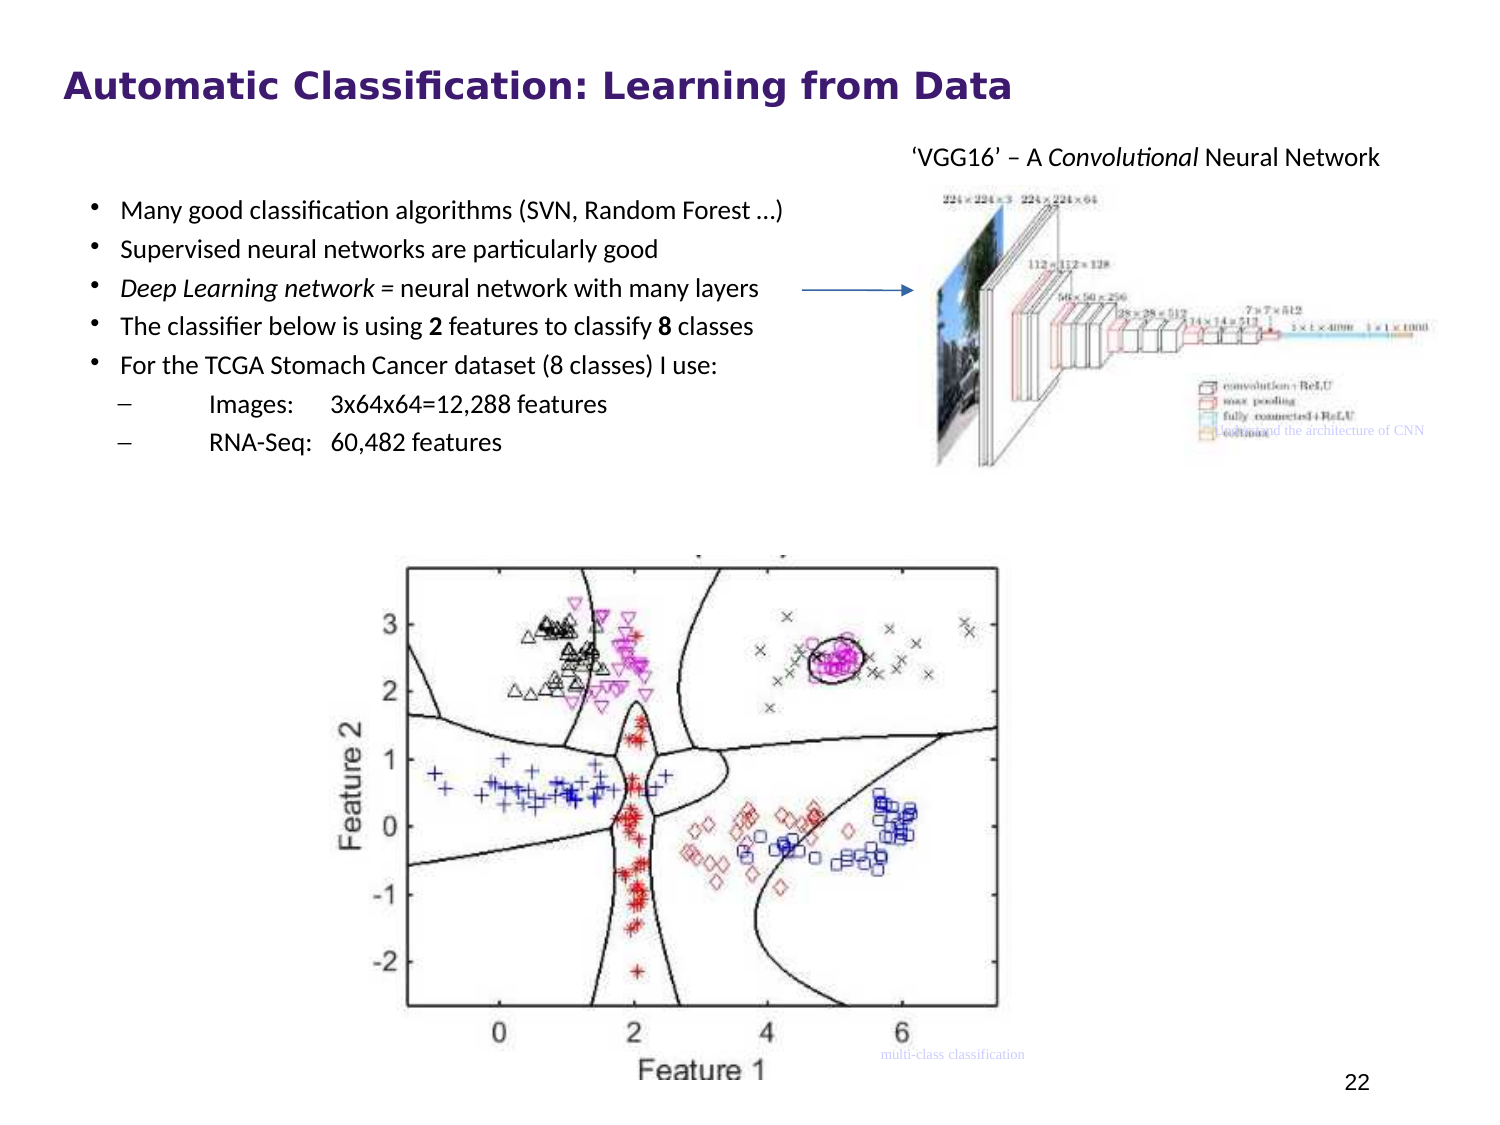

# Automatic Classification: Learning from Data
‘VGG16’ – A Convolutional Neural Network
Many good classification algorithms (SVN, Random Forest …)
Supervised neural networks are particularly good
Deep Learning network = neural network with many layers
The classifier below is using 2 features to classify 8 classes
For the TCGA Stomach Cancer dataset (8 classes) I use:
Images: 3x64x64=12,288 features
RNA-Seq: 60,482 features
Understand the architecture of CNN
multi-class classification